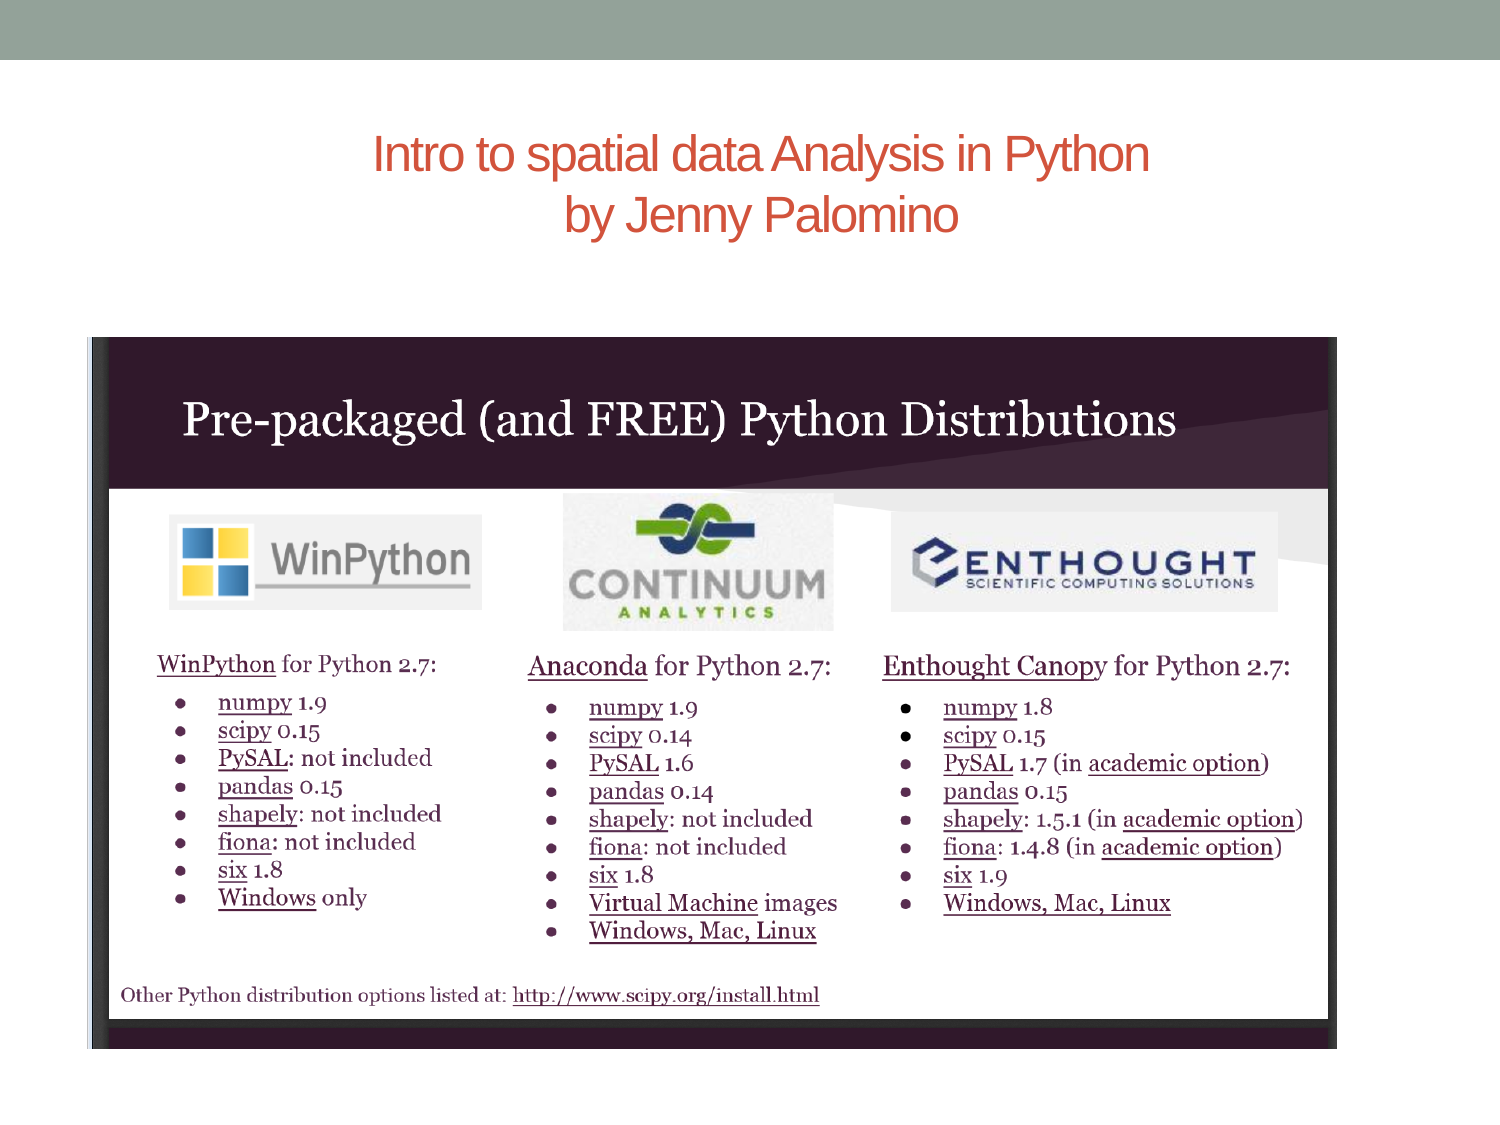

# Intro to spatial data Analysis in Python by Jenny Palomino